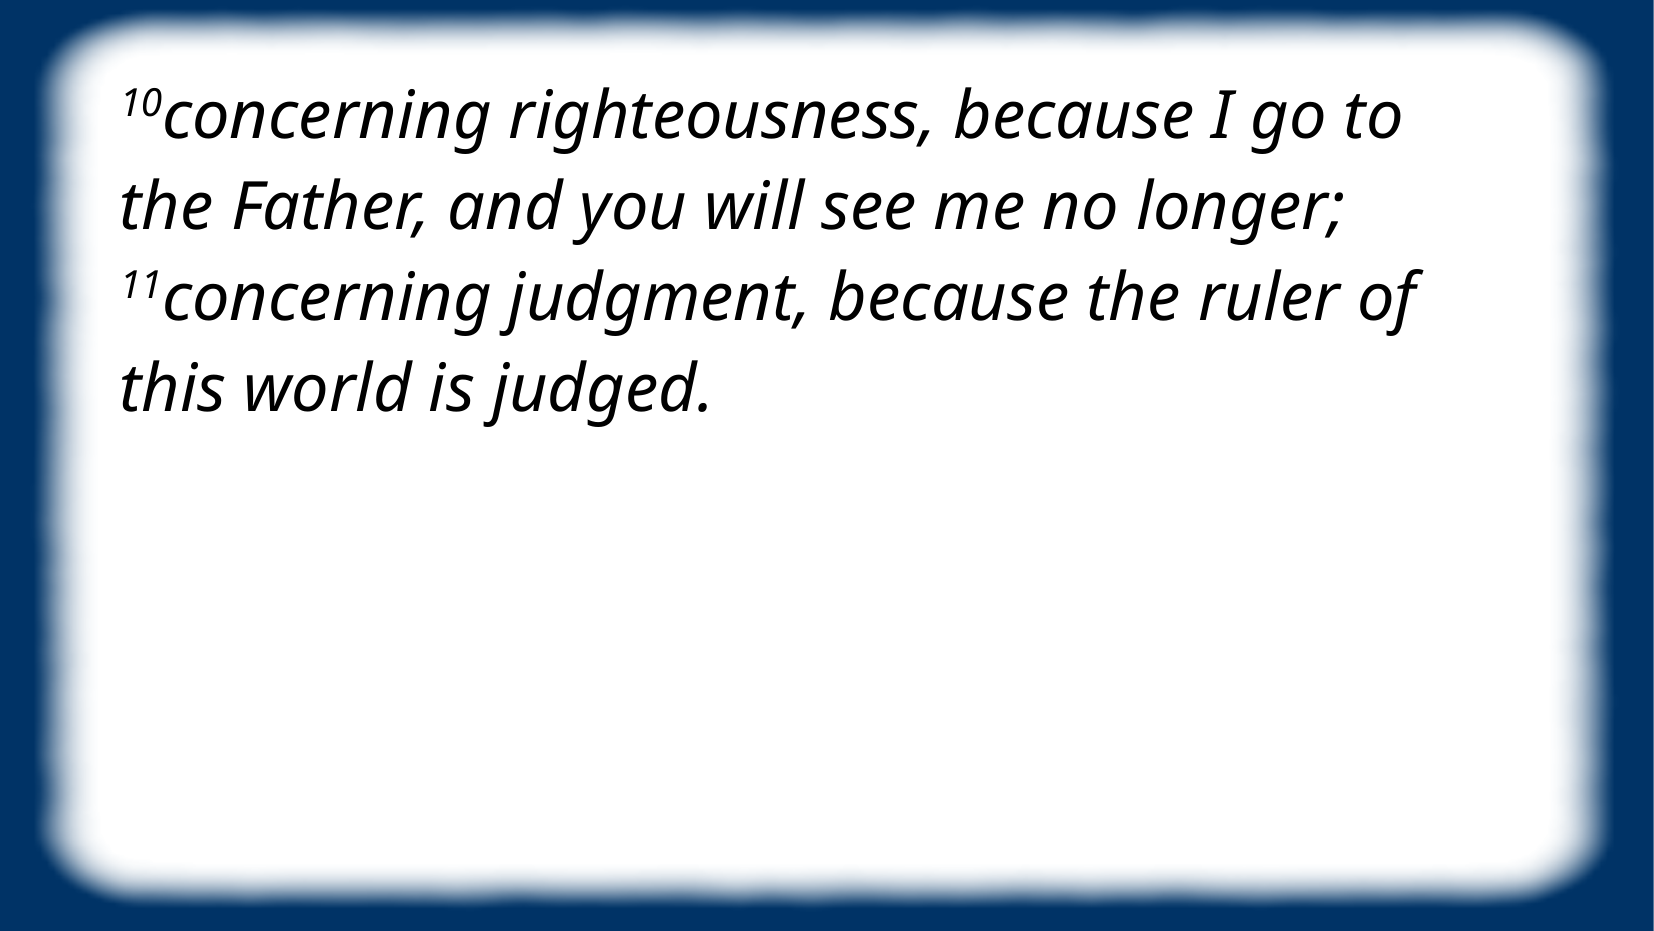

10concerning righteousness, because I go to the Father, and you will see me no longer; 11concerning judgment, because the ruler of this world is judged.